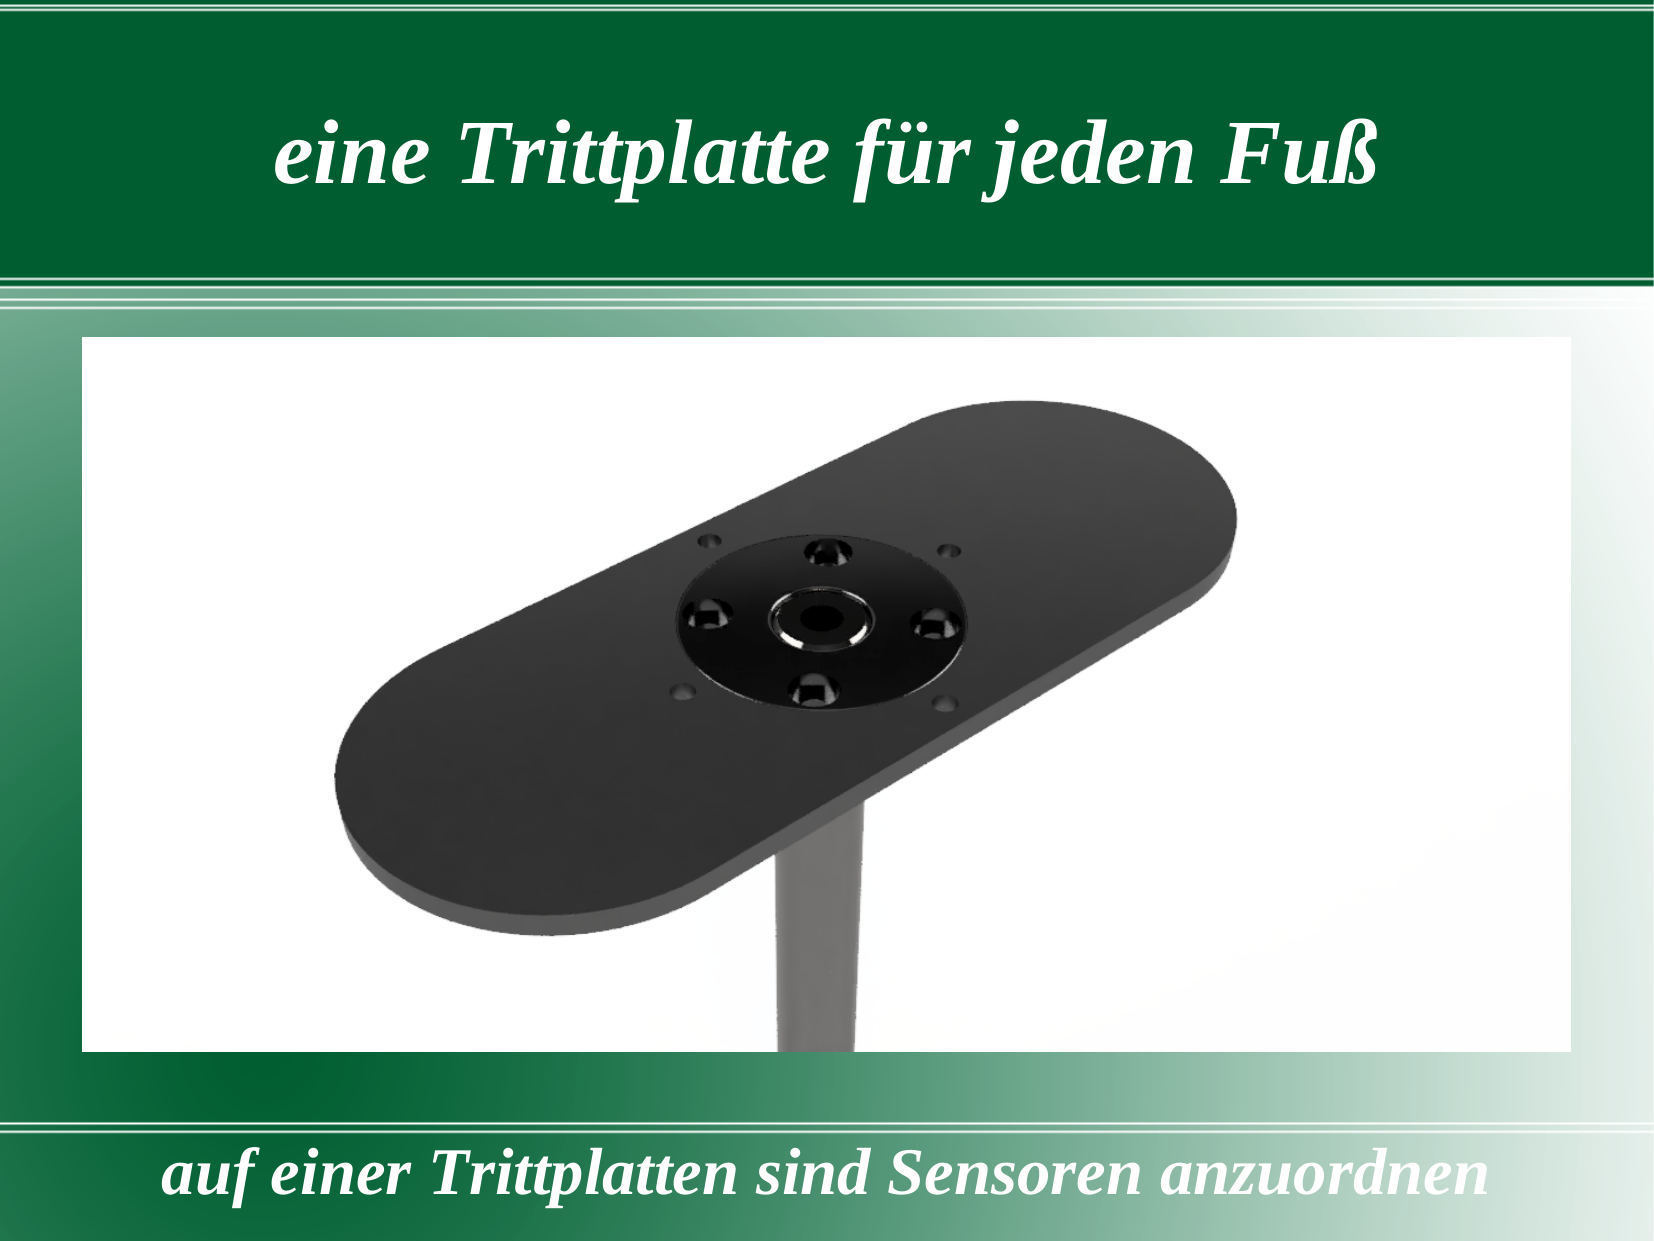

# eine Trittplatte für jeden Fuß
auf einer Trittplatten sind Sensoren anzuordnen